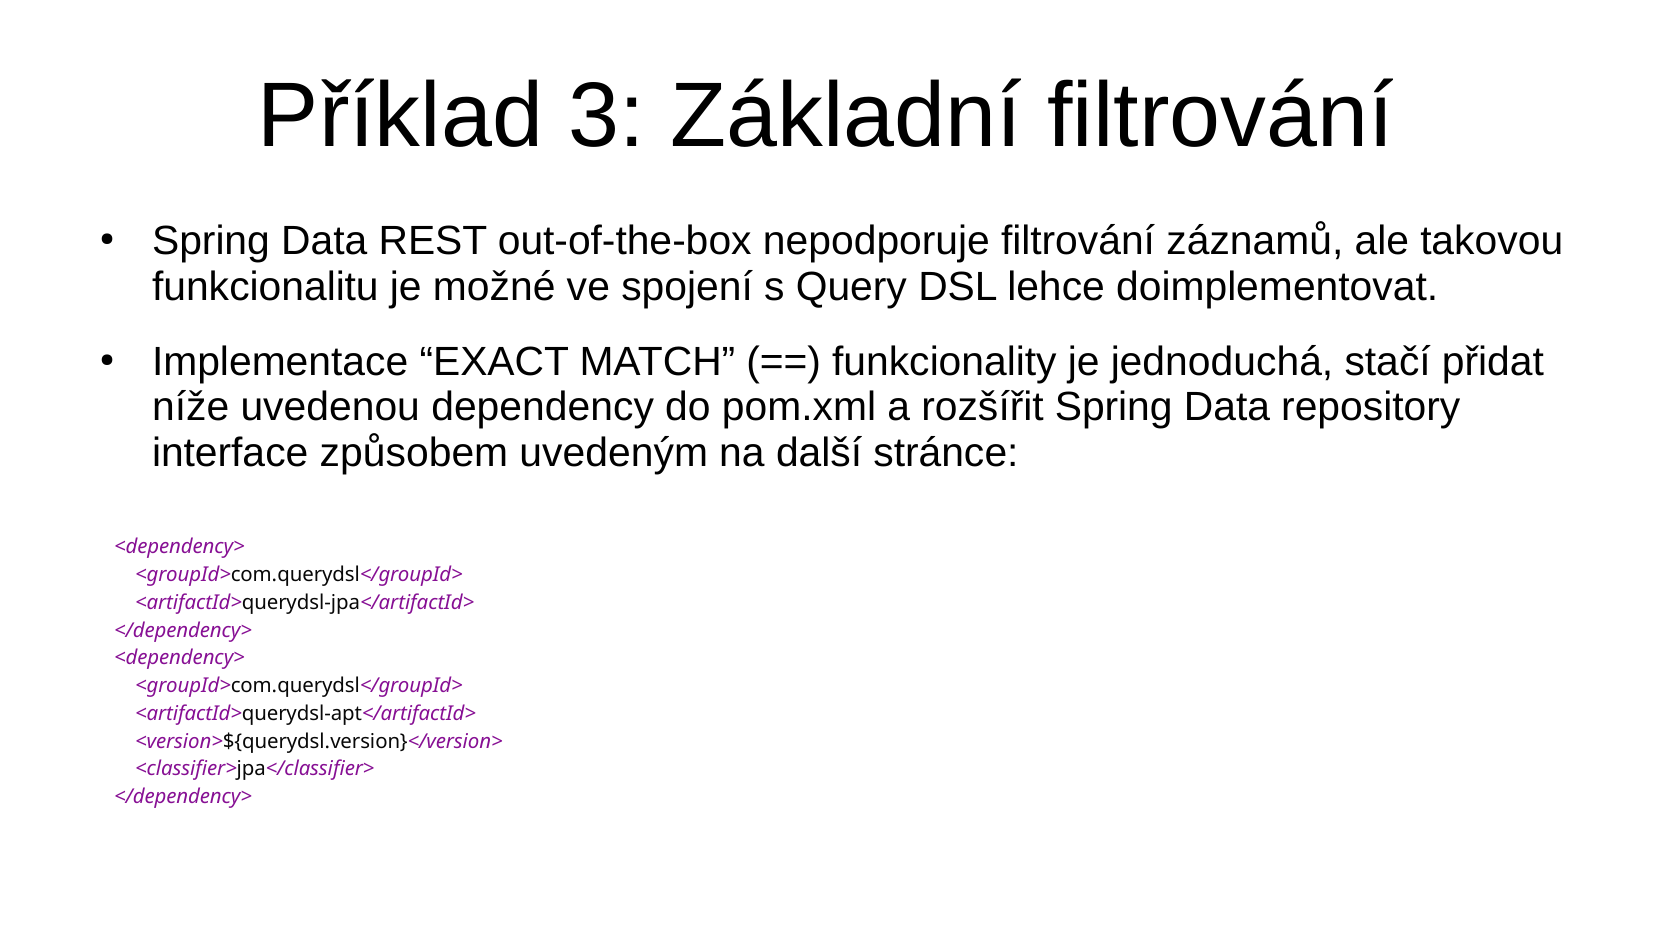

# Příklad 3: Základní filtrování
Spring Data REST out-of-the-box nepodporuje filtrování záznamů, ale takovou funkcionalitu je možné ve spojení s Query DSL lehce doimplementovat.
Implementace “EXACT MATCH” (==) funkcionality je jednoduchá, stačí přidat níže uvedenou dependency do pom.xml a rozšířit Spring Data repository interface způsobem uvedeným na další stránce:
 <dependency>
 <groupId>com.querydsl</groupId>
 <artifactId>querydsl-jpa</artifactId>
 </dependency>
 <dependency>
 <groupId>com.querydsl</groupId>
 <artifactId>querydsl-apt</artifactId>
 <version>${querydsl.version}</version>
 <classifier>jpa</classifier>
 </dependency>